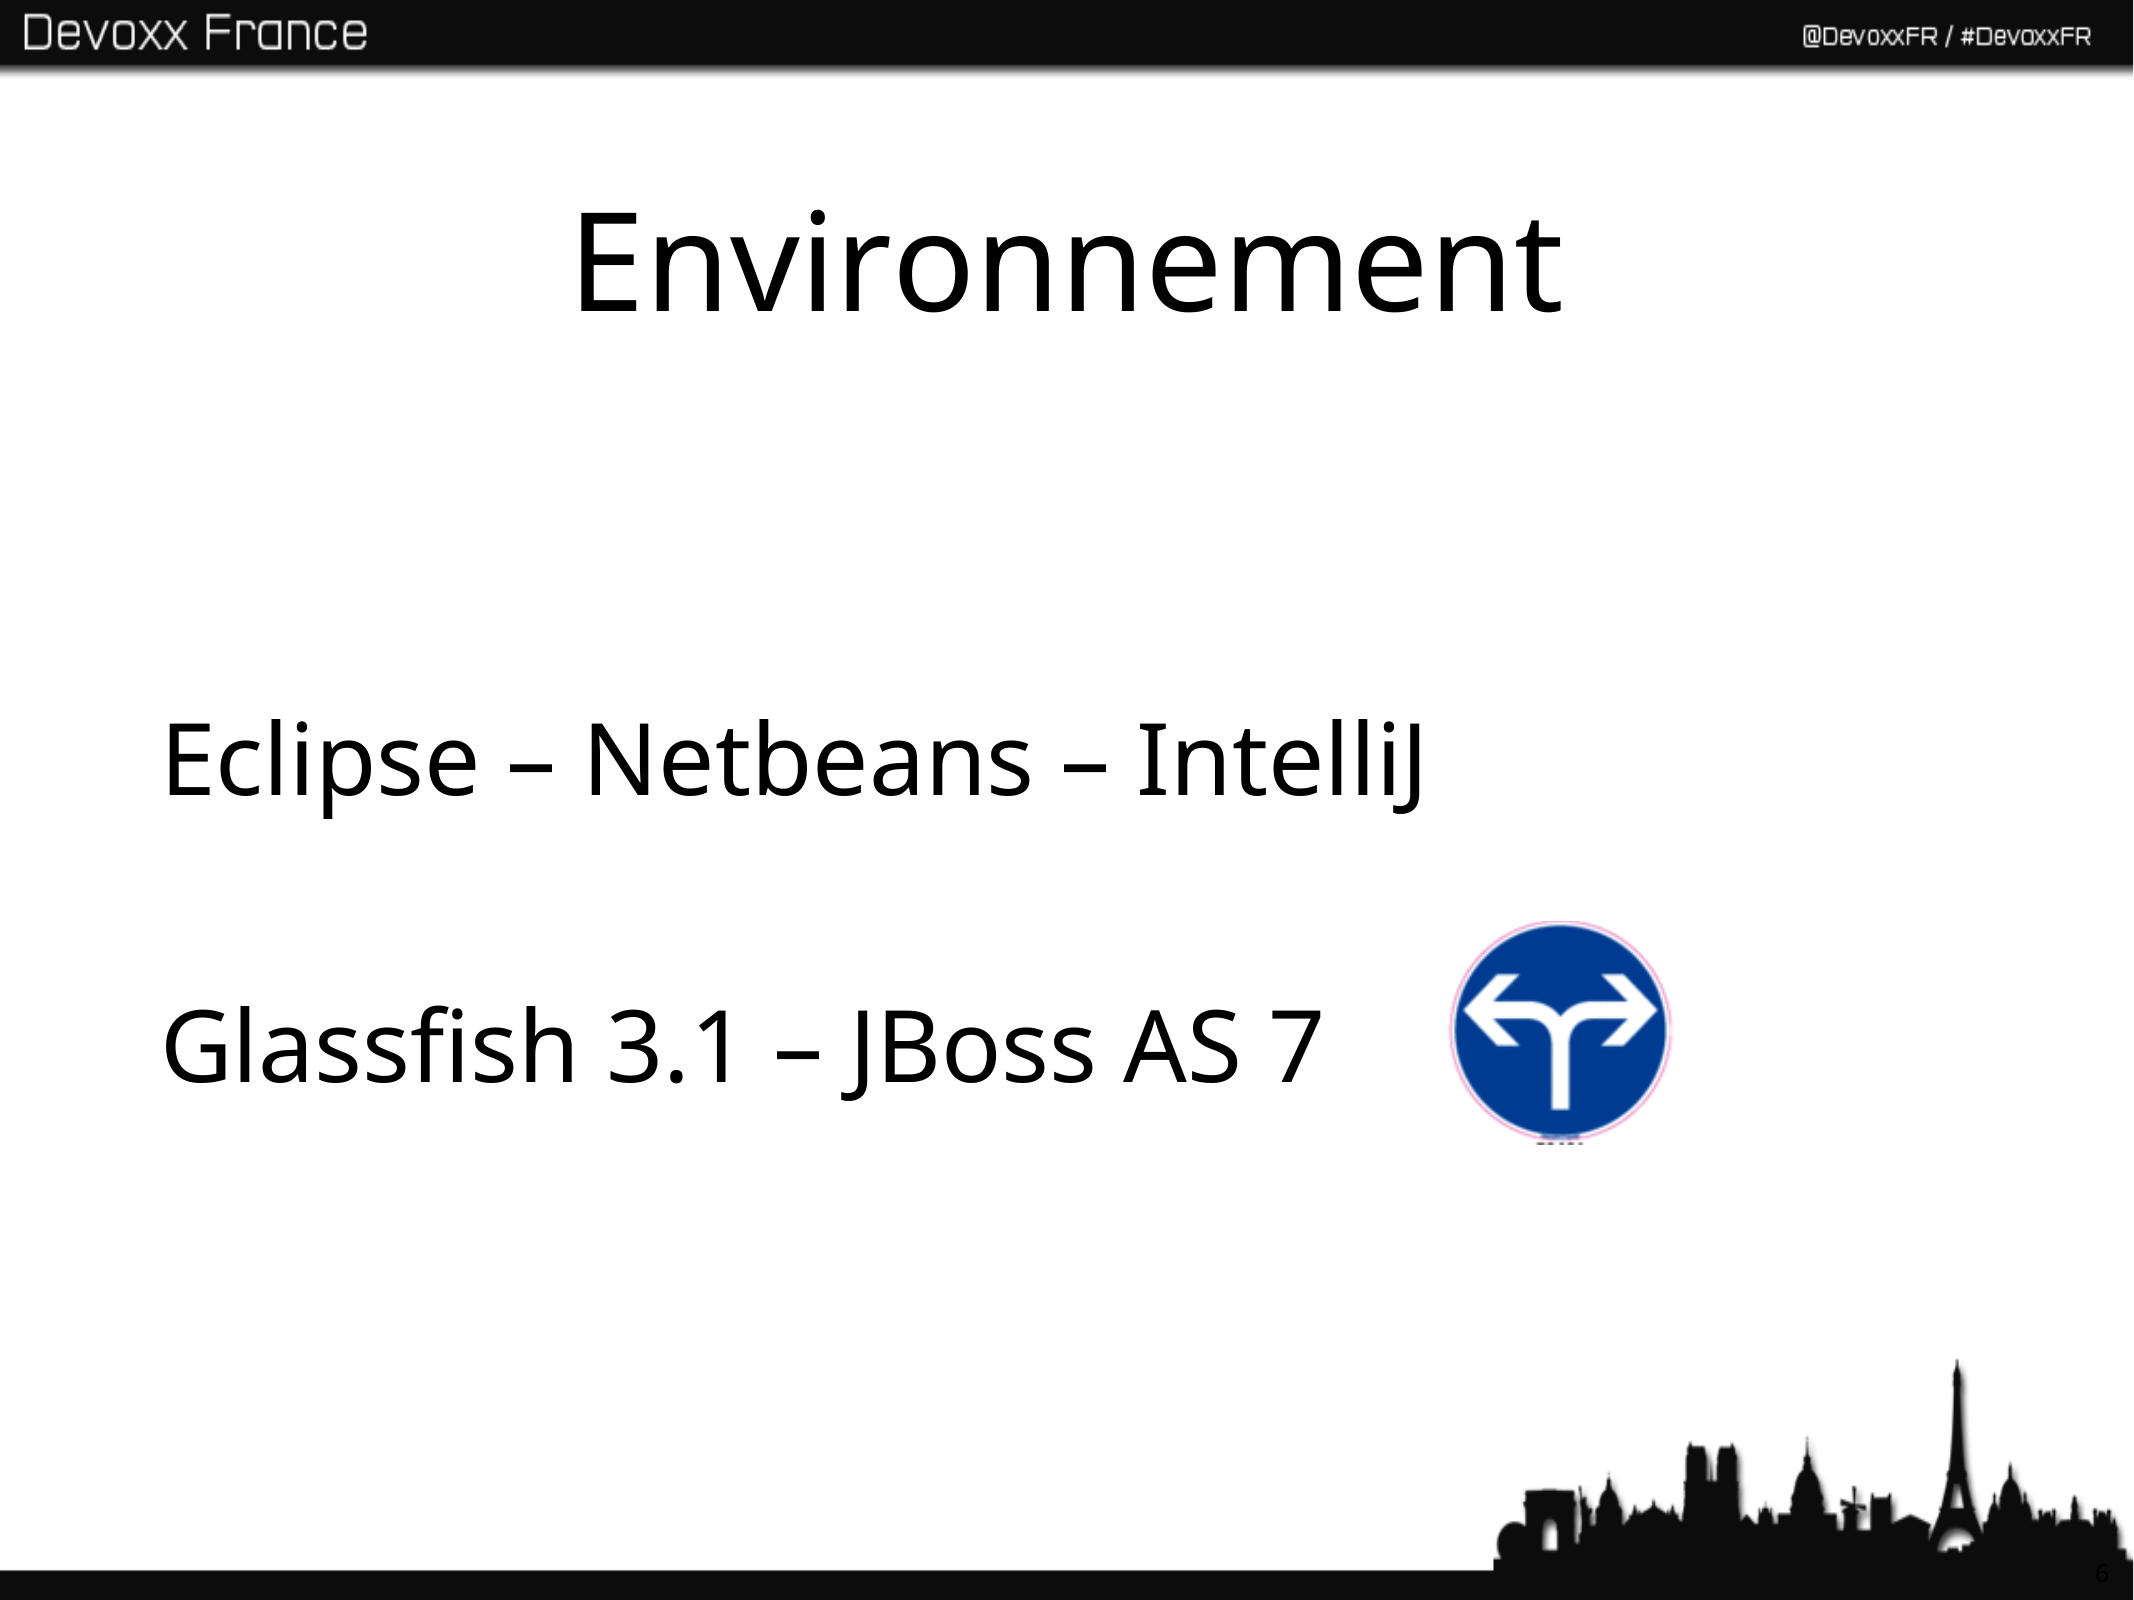

# Environnement
Eclipse – Netbeans – IntelliJ
Glassfish 3.1 – JBoss AS 7
6